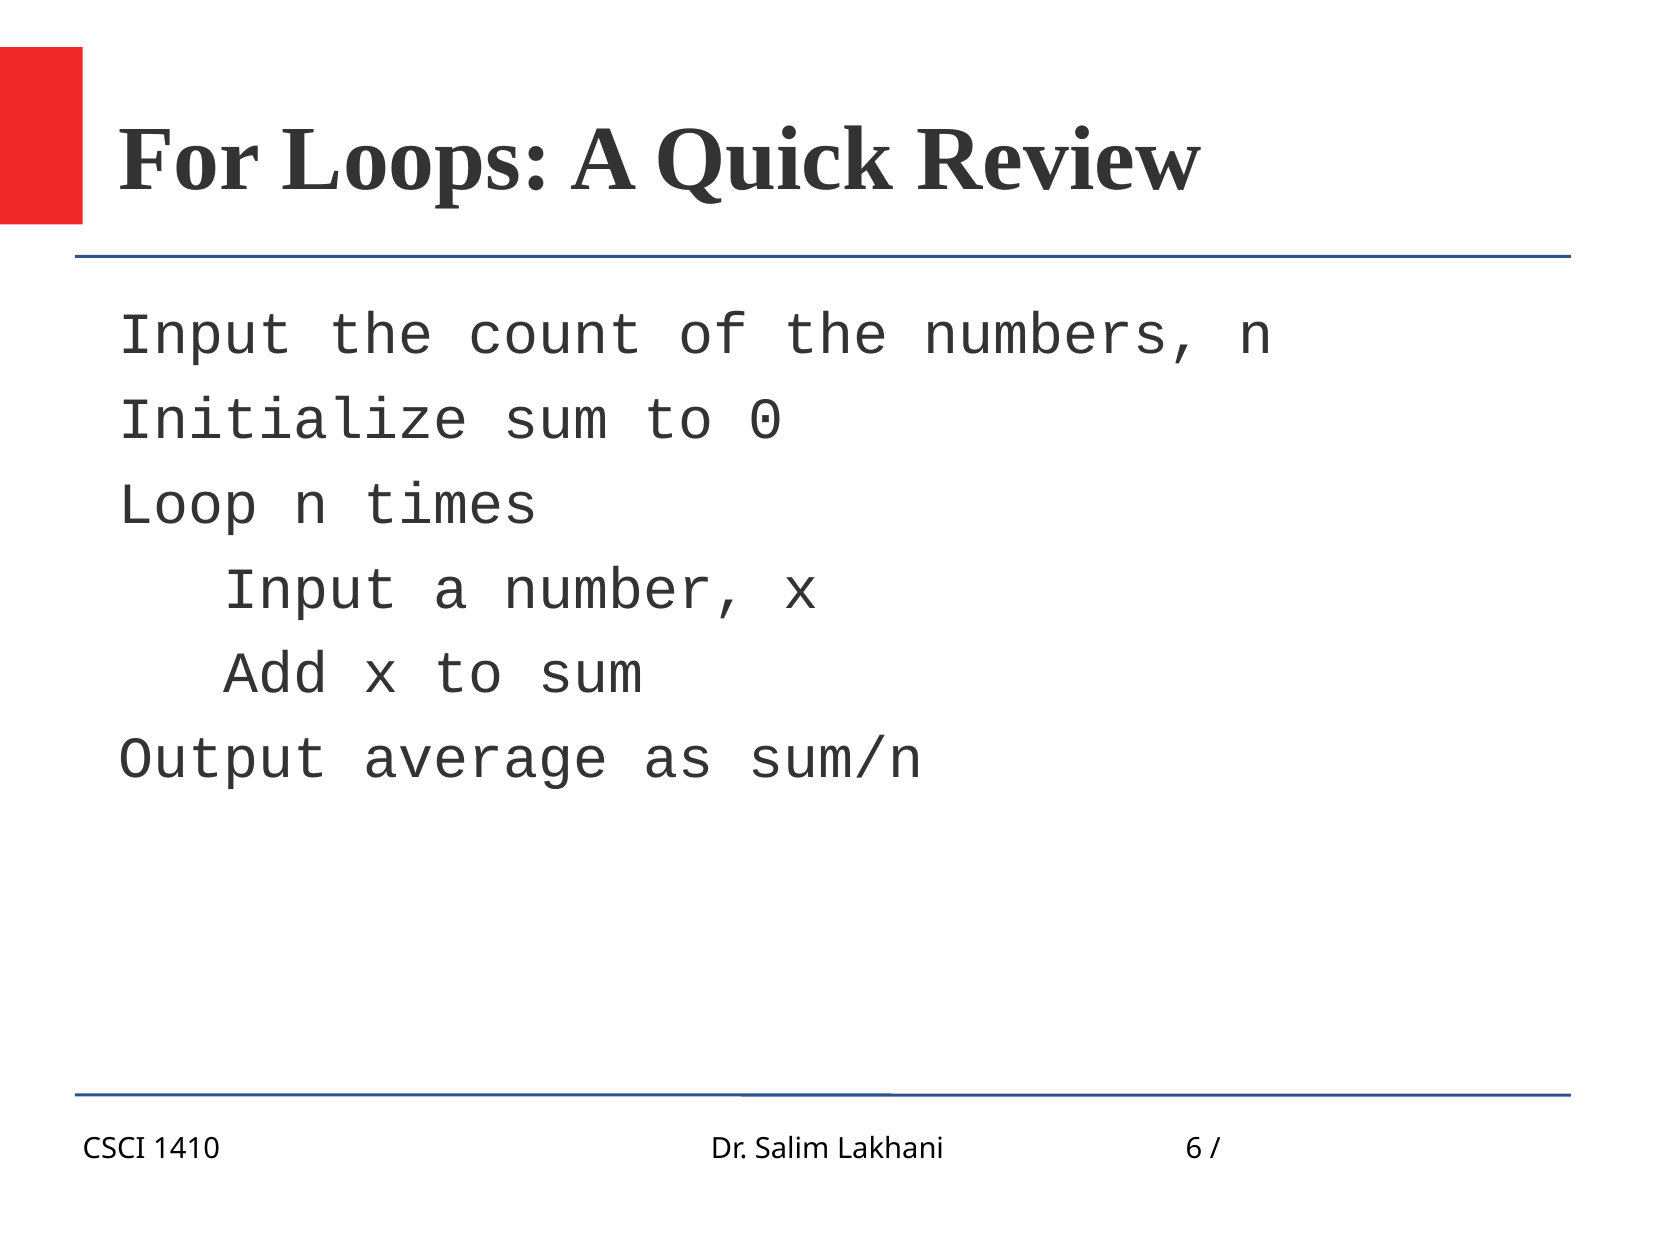

# For Loops: A Quick Review
Input the count of the numbers, n
Initialize sum to 0
Loop n times
 Input a number, x
 Add x to sum
Output average as sum/n
CSCI 1410
Dr. Salim Lakhani